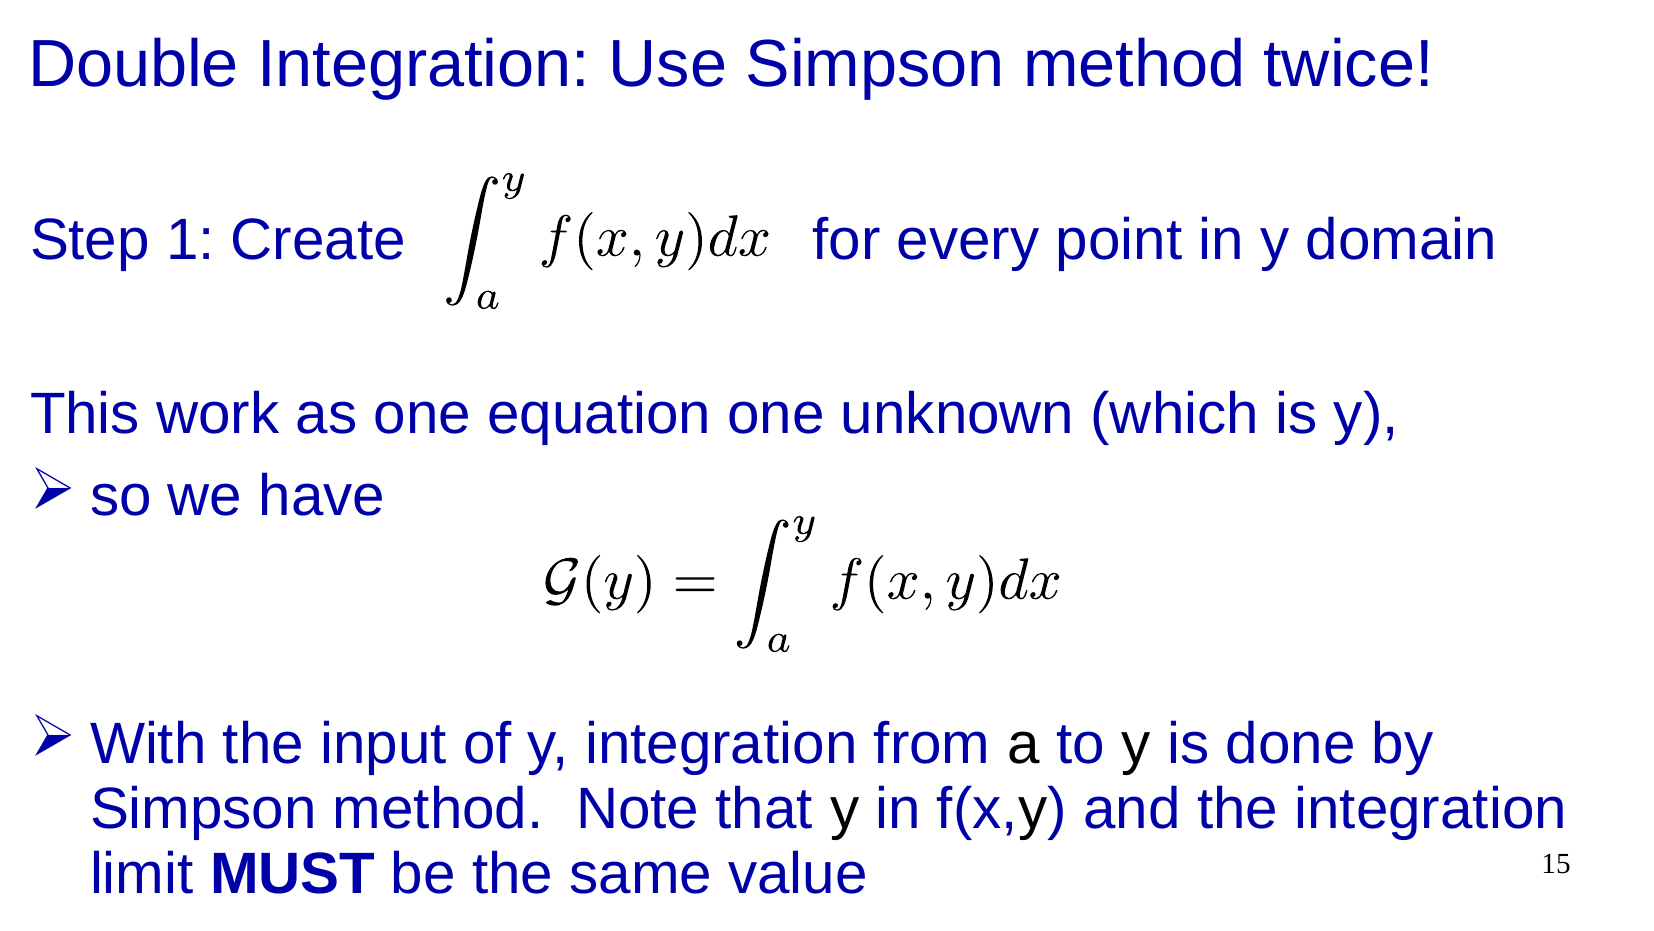

# Double Integration: Use Simpson method twice!
Step 1: Create					 for every point in y domain
This work as one equation one unknown (which is y),
so we have
With the input of y, integration from a to y is done by Simpson method. Note that y in f(x,y) and the integration limit MUST be the same value
15